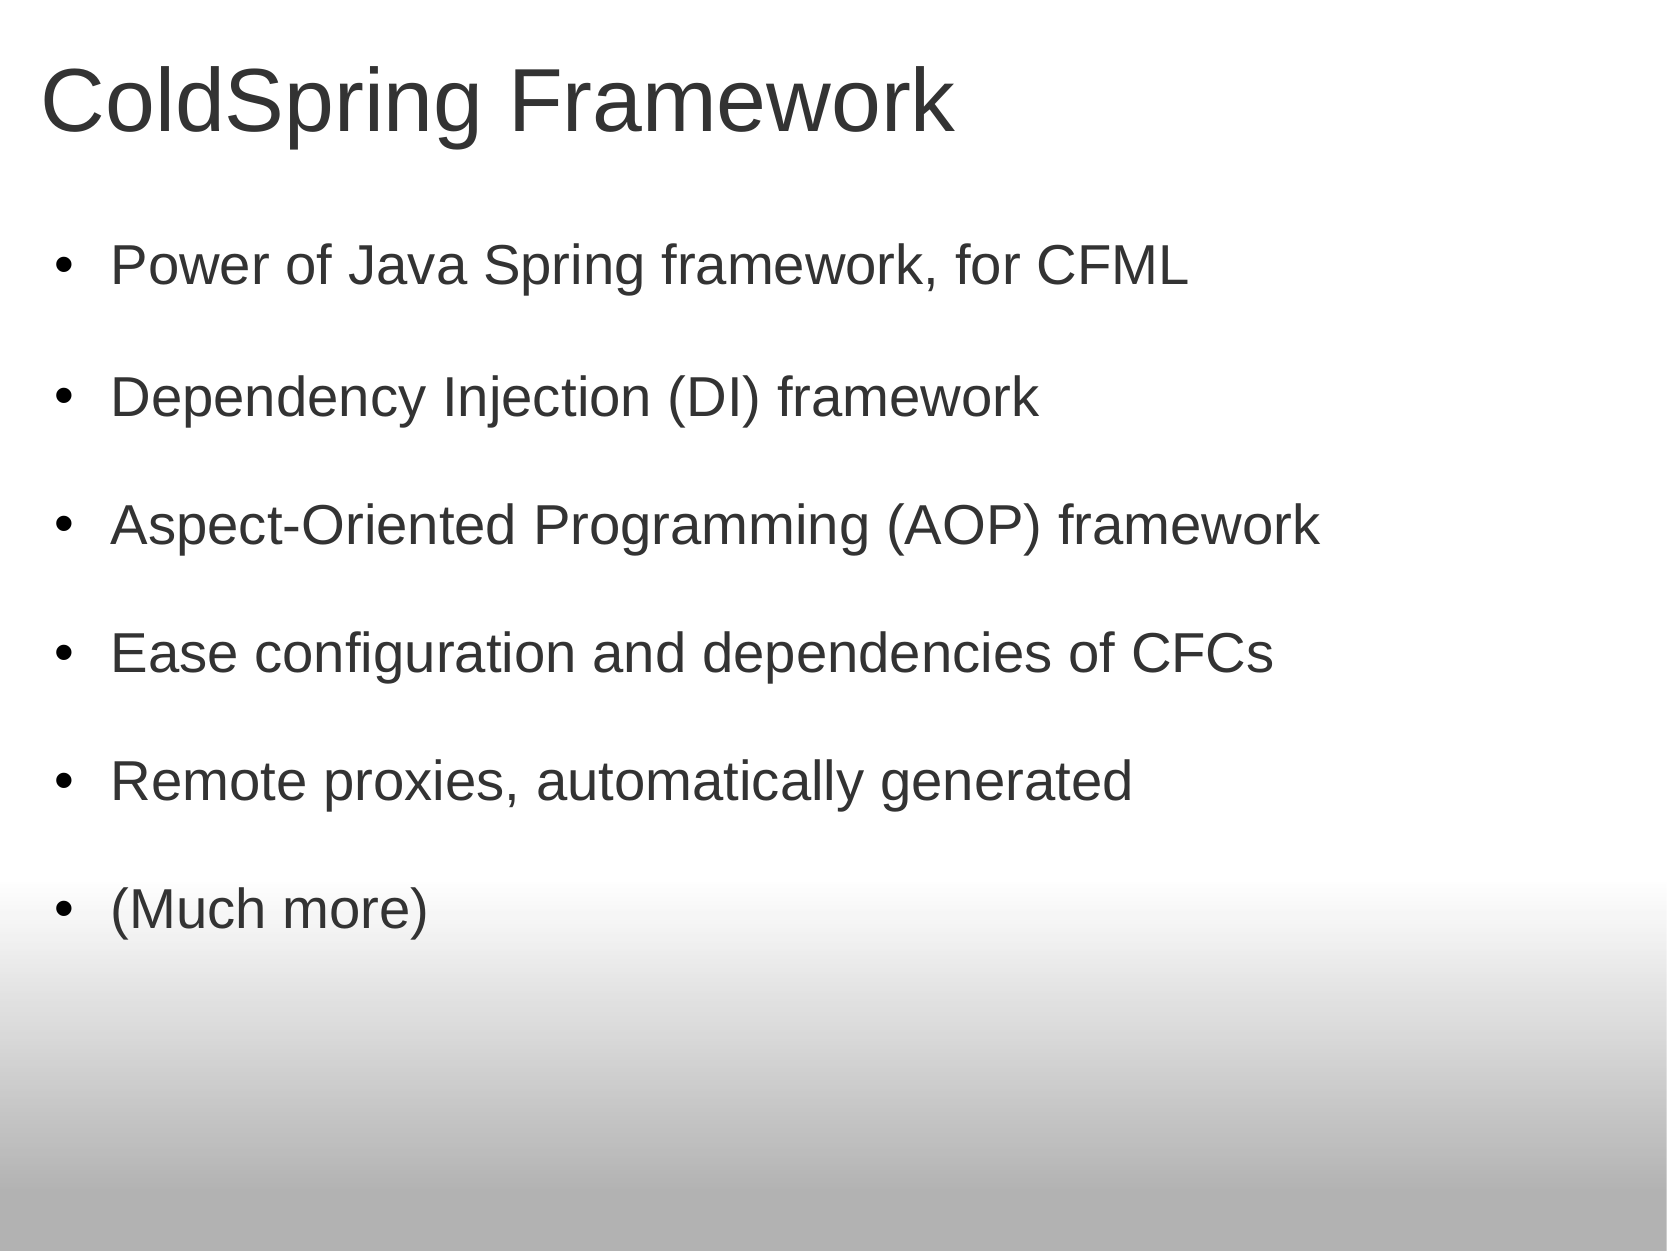

# ColdSpring Framework
Power of Java Spring framework, for CFML
Dependency Injection (DI) framework
Aspect-Oriented Programming (AOP) framework
Ease configuration and dependencies of CFCs
Remote proxies, automatically generated
(Much more)